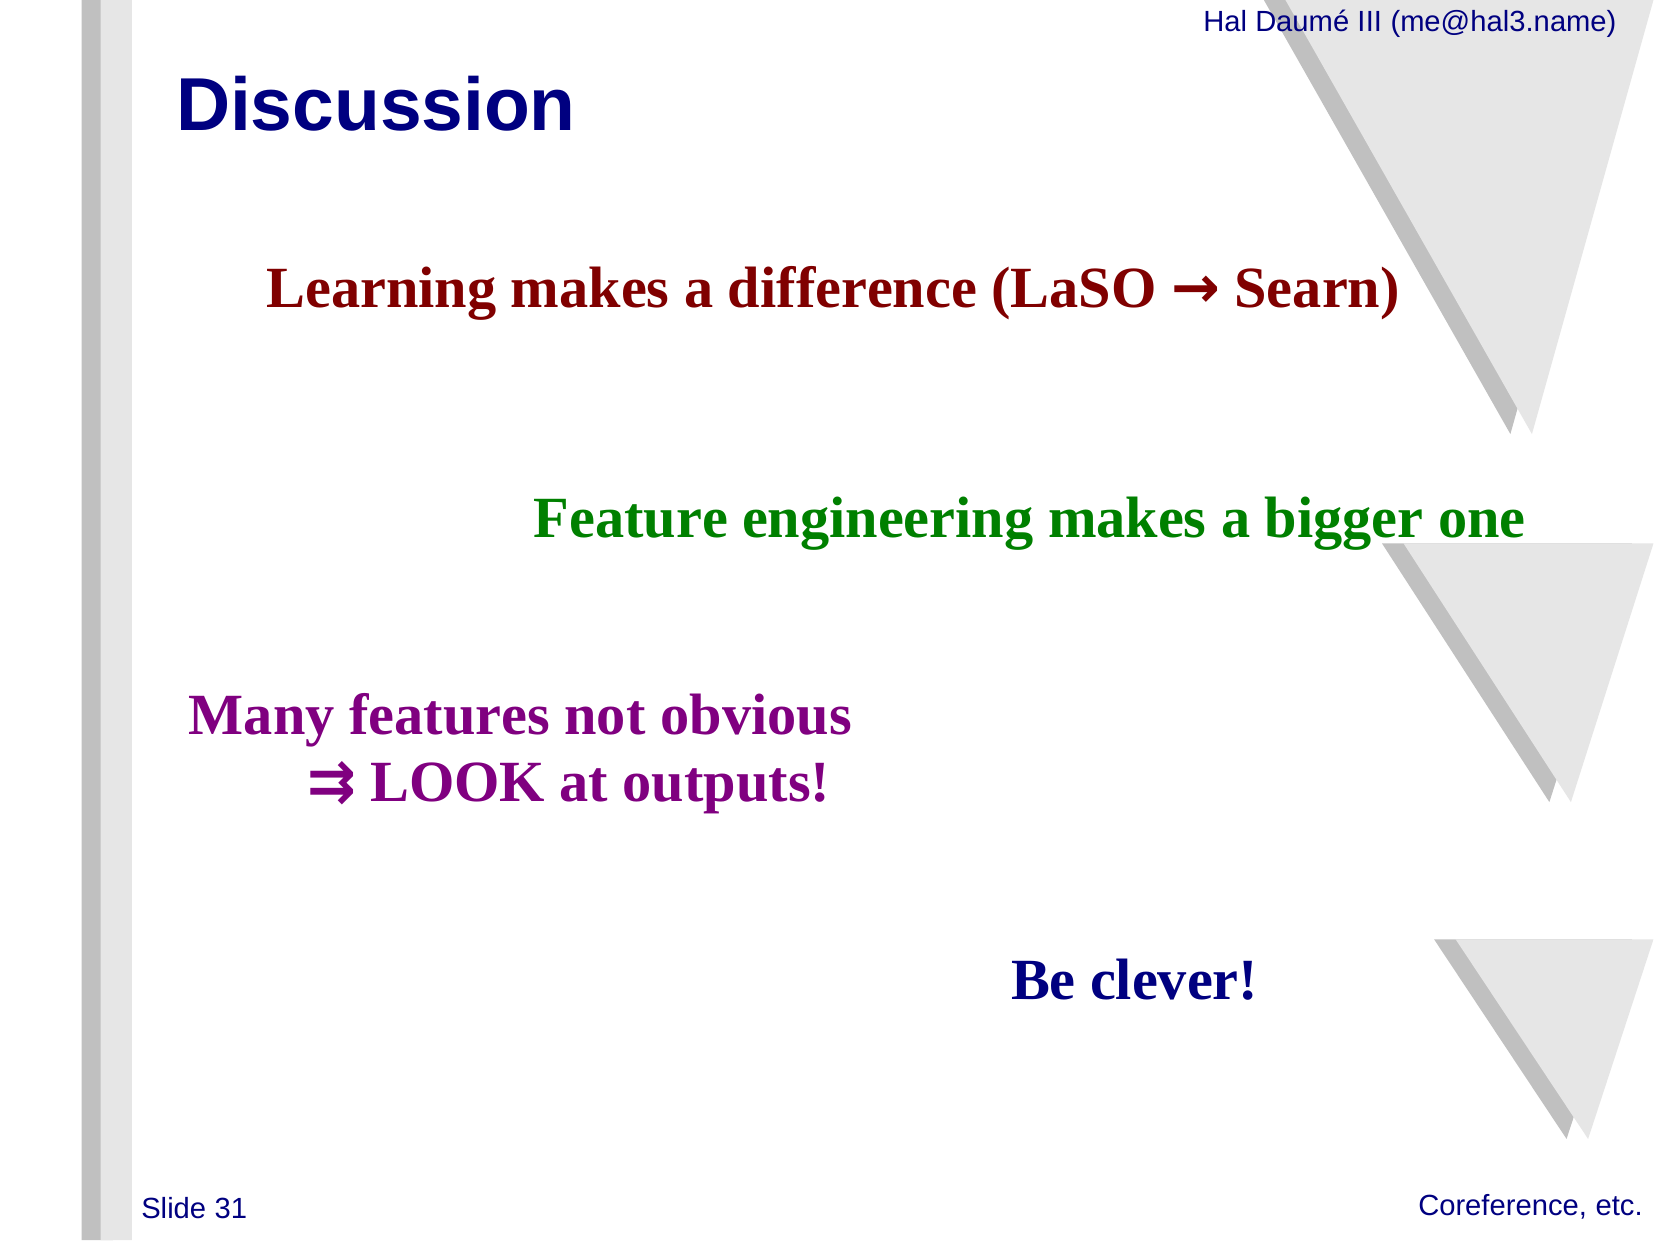

# Discussion
Learning makes a difference (LaSO → Searn)
Feature engineering makes a bigger one
Many features not obvious
	⇉ LOOK at outputs!
Be clever!